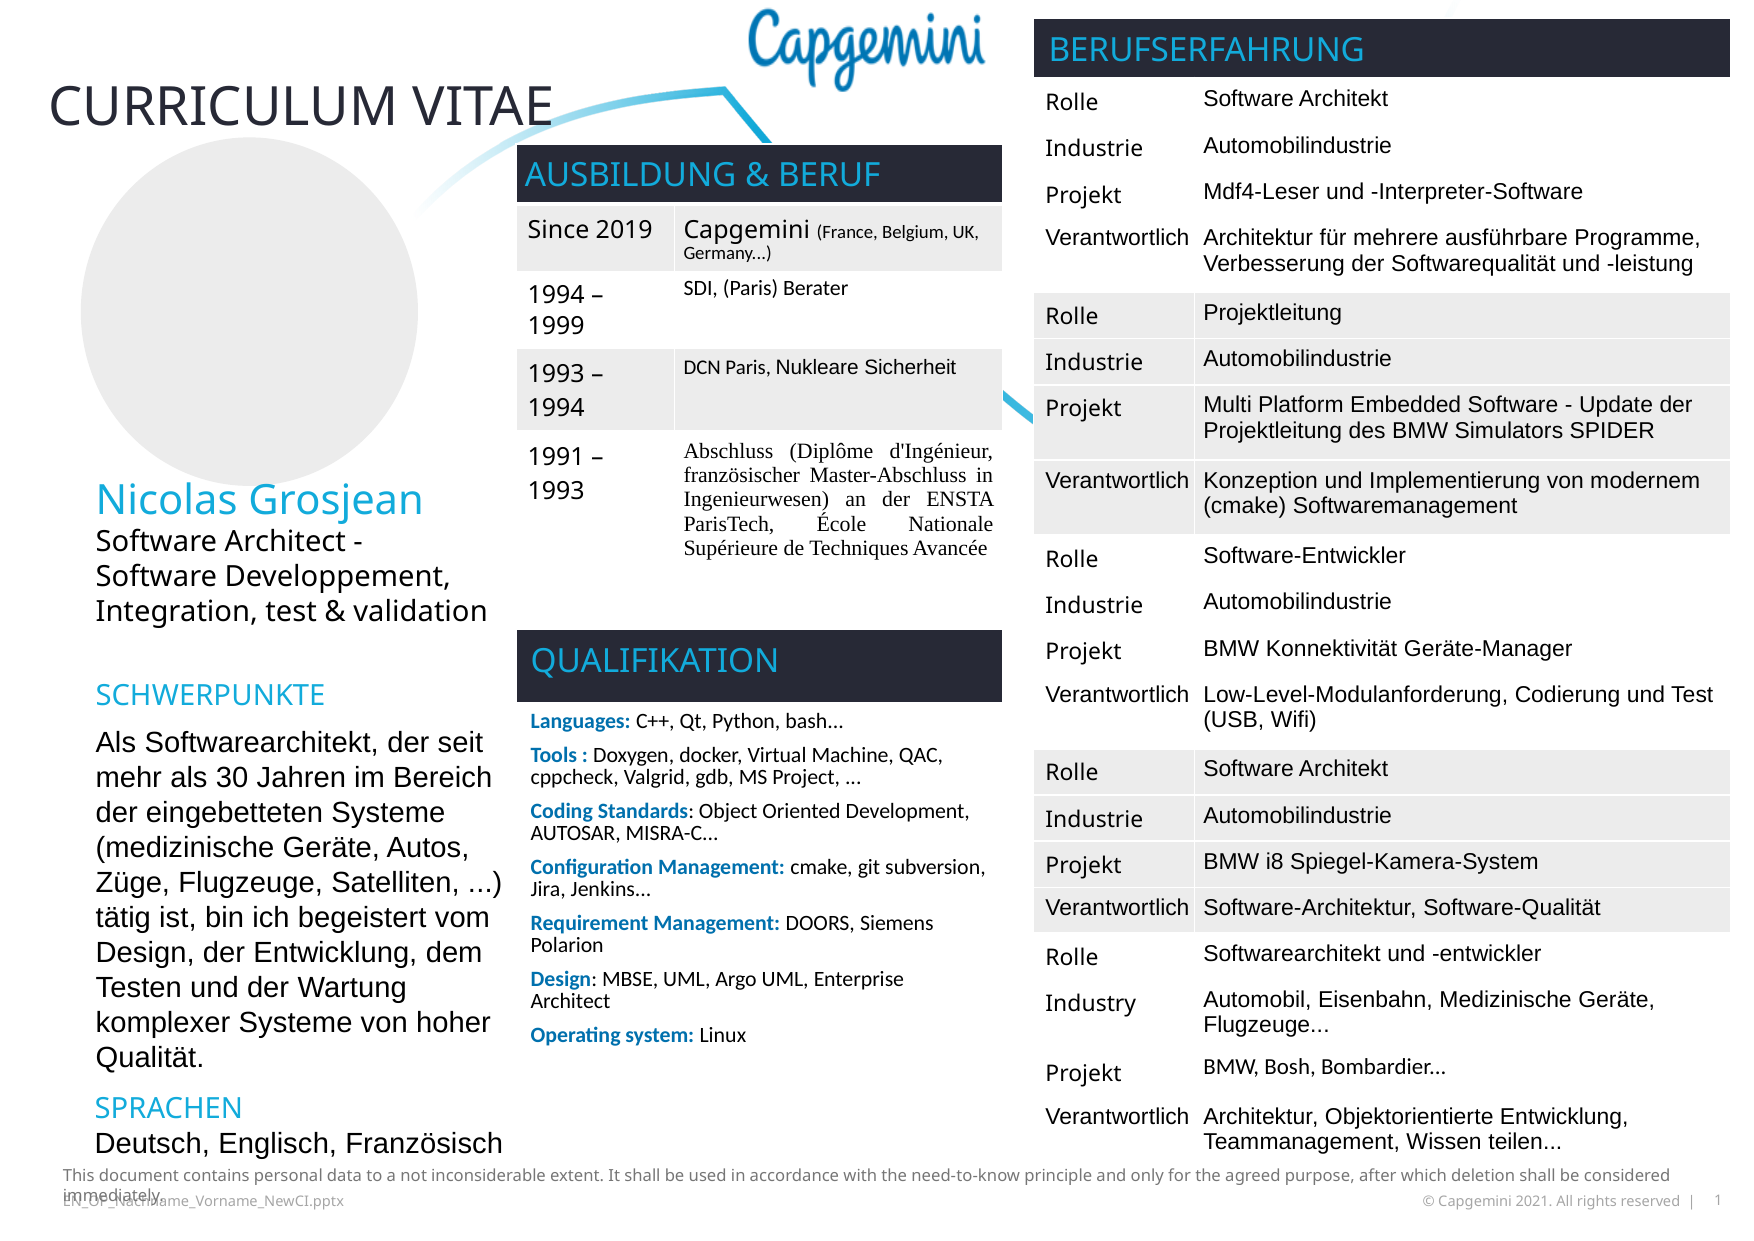

curriculum vitae
| Berufserfahrung | |
| --- | --- |
| Rolle | Software Architekt |
| Industrie | Automobilindustrie |
| Projekt | Mdf4-Leser und -Interpreter-Software |
| Verantwortlich | Architektur für mehrere ausführbare Programme, Verbesserung der Softwarequalität und -leistung |
| Rolle | Projektleitung |
| Industrie | Automobilindustrie |
| Projekt | Multi Platform Embedded Software - Update der Projektleitung des BMW Simulators SPIDER |
| Verantwortlich | Konzeption und Implementierung von modernem (cmake) Softwaremanagement |
| Rolle | Software-Entwickler |
| Industrie | Automobilindustrie |
| Projekt | BMW Konnektivität Geräte-Manager |
| Verantwortlich | Low-Level-Modulanforderung, Codierung und Test (USB, Wifi) |
| Rolle | Software Architekt |
| Industrie | Automobilindustrie |
| Projekt | BMW i8 Spiegel-Kamera-System |
| Verantwortlich | Software-Architektur, Software-Qualität |
| Rolle | Softwarearchitekt und -entwickler |
| Industry | Automobil, Eisenbahn, Medizinische Geräte, Flugzeuge... |
| Projekt | BMW, Bosh, Bombardier... |
| Verantwortlich | Architektur, Objektorientierte Entwicklung, Teammanagement, Wissen teilen... |
| Ausbildung & Beruf | |
| --- | --- |
| Since 2019 | Capgemini (France, Belgium, UK, Germany...) |
| 1994 – 1999 | SDI, (Paris) Berater |
| 1993 – 1994 | DCN Paris, Nukleare Sicherheit |
| 1991 – 1993 | Abschluss (Diplôme d'Ingénieur, französischer Master-Abschluss in Ingenieurwesen) an der ENSTA ParisTech, École Nationale Supérieure de Techniques Avancée |
Nicolas Grosjean Software Architect - Software Developpement, Integration, test & validation
Schwerpunkte
Als Softwarearchitekt, der seit mehr als 30 Jahren im Bereich der eingebetteten Systeme (medizinische Geräte, Autos, Züge, Flugzeuge, Satelliten, ...) tätig ist, bin ich begeistert vom Design, der Entwicklung, dem Testen und der Wartung komplexer Systeme von hoher Qualität.
| QualifiKation |
| --- |
| Languages: C++, Qt, Python, bash... Tools : Doxygen, docker, Virtual Machine, QAC, cppcheck, Valgrid, gdb, MS Project, ... Coding Standards: Object Oriented Development, AUTOSAR, MISRA-C... Configuration Management: cmake, git subversion, Jira, Jenkins... Requirement Management: DOORS, Siemens Polarion Design: MBSE, UML, Argo UML, Enterprise Architect Operating system: Linux |
SPRACHEN
Deutsch, Englisch, Französisch
This document contains personal data to a not inconsiderable extent. It shall be used in accordance with the need-to-know principle and only for the agreed purpose, after which deletion shall be considered immediately.